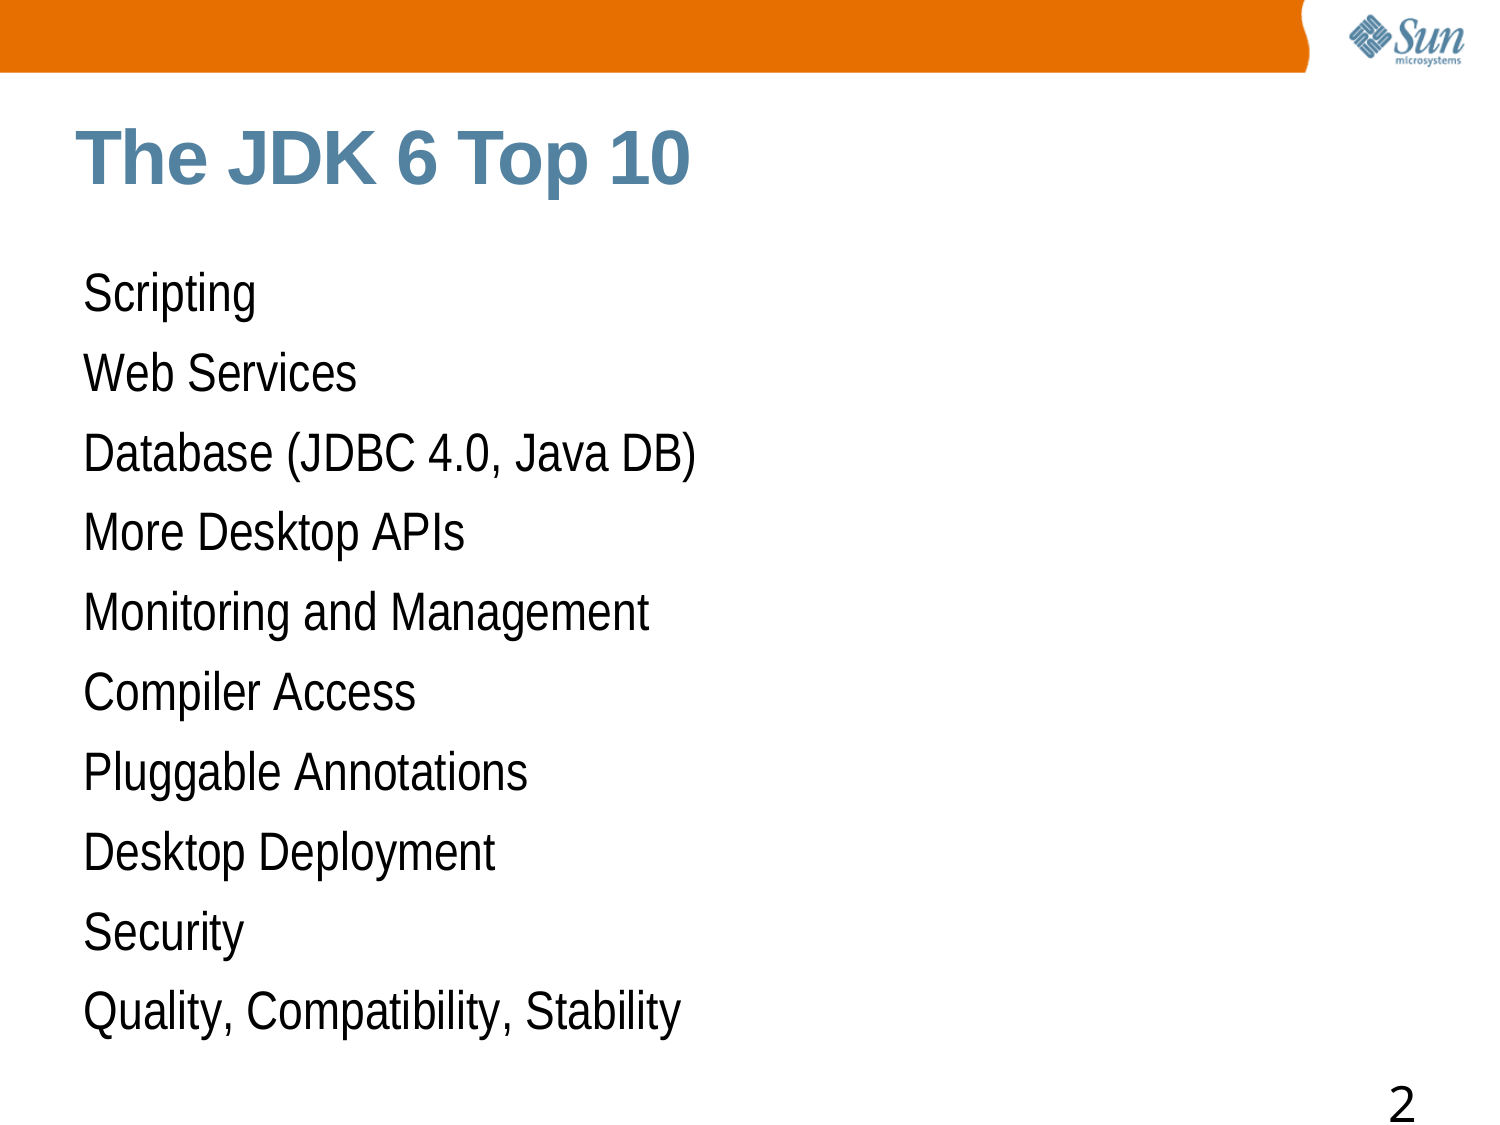

# The JDK 6 Top 10
Scripting
Web Services
Database (JDBC 4.0, Java DB)
More Desktop APIs
Monitoring and Management
Compiler Access
Pluggable Annotations
Desktop Deployment
Security
Quality, Compatibility, Stability